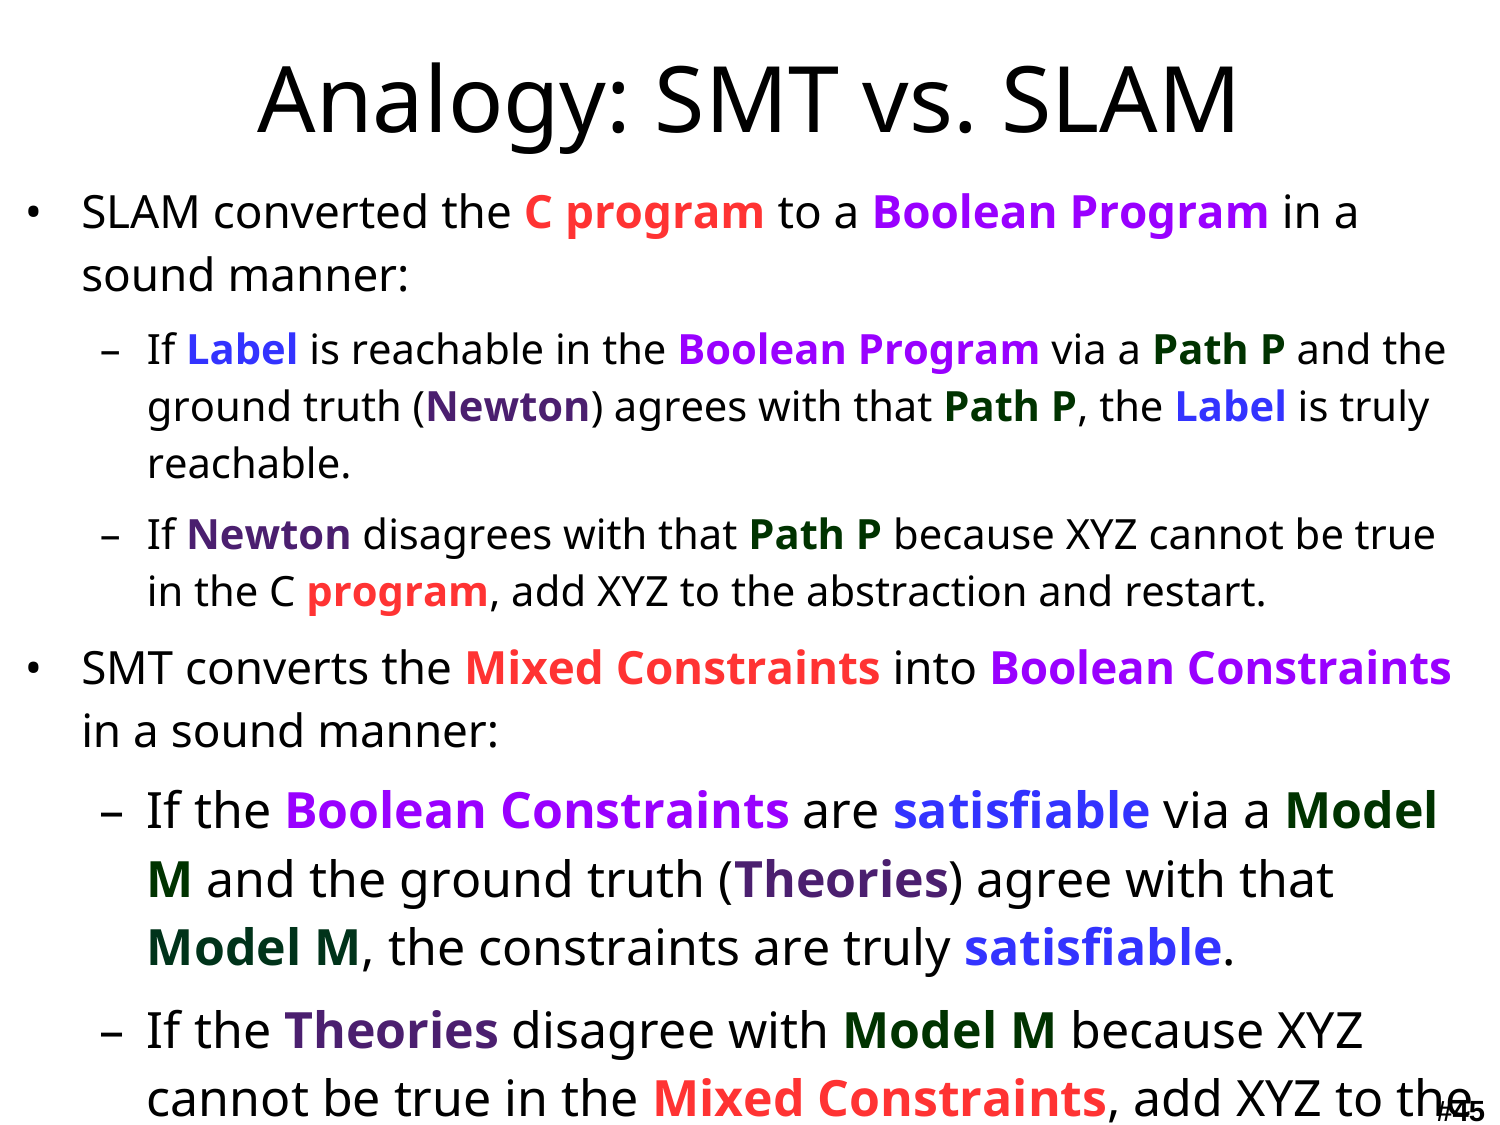

# Analogy: SMT vs. SLAM
SLAM converted the C program to a Boolean Program in a sound manner:
If Label is reachable in the Boolean Program via a Path P and the ground truth (Newton) agrees with that Path P, the Label is truly reachable.
If Newton disagrees with that Path P because XYZ cannot be true in the C program, add XYZ to the abstraction and restart.
SMT converts the Mixed Constraints into Boolean Constraints in a sound manner:
If the Boolean Constraints are satisfiable via a Model M and the ground truth (Theories) agree with that Model M, the constraints are truly satisfiable.
If the Theories disagree with Model M because XYZ cannot be true in the Mixed Constraints, add XYZ to the constraints and restart.
45